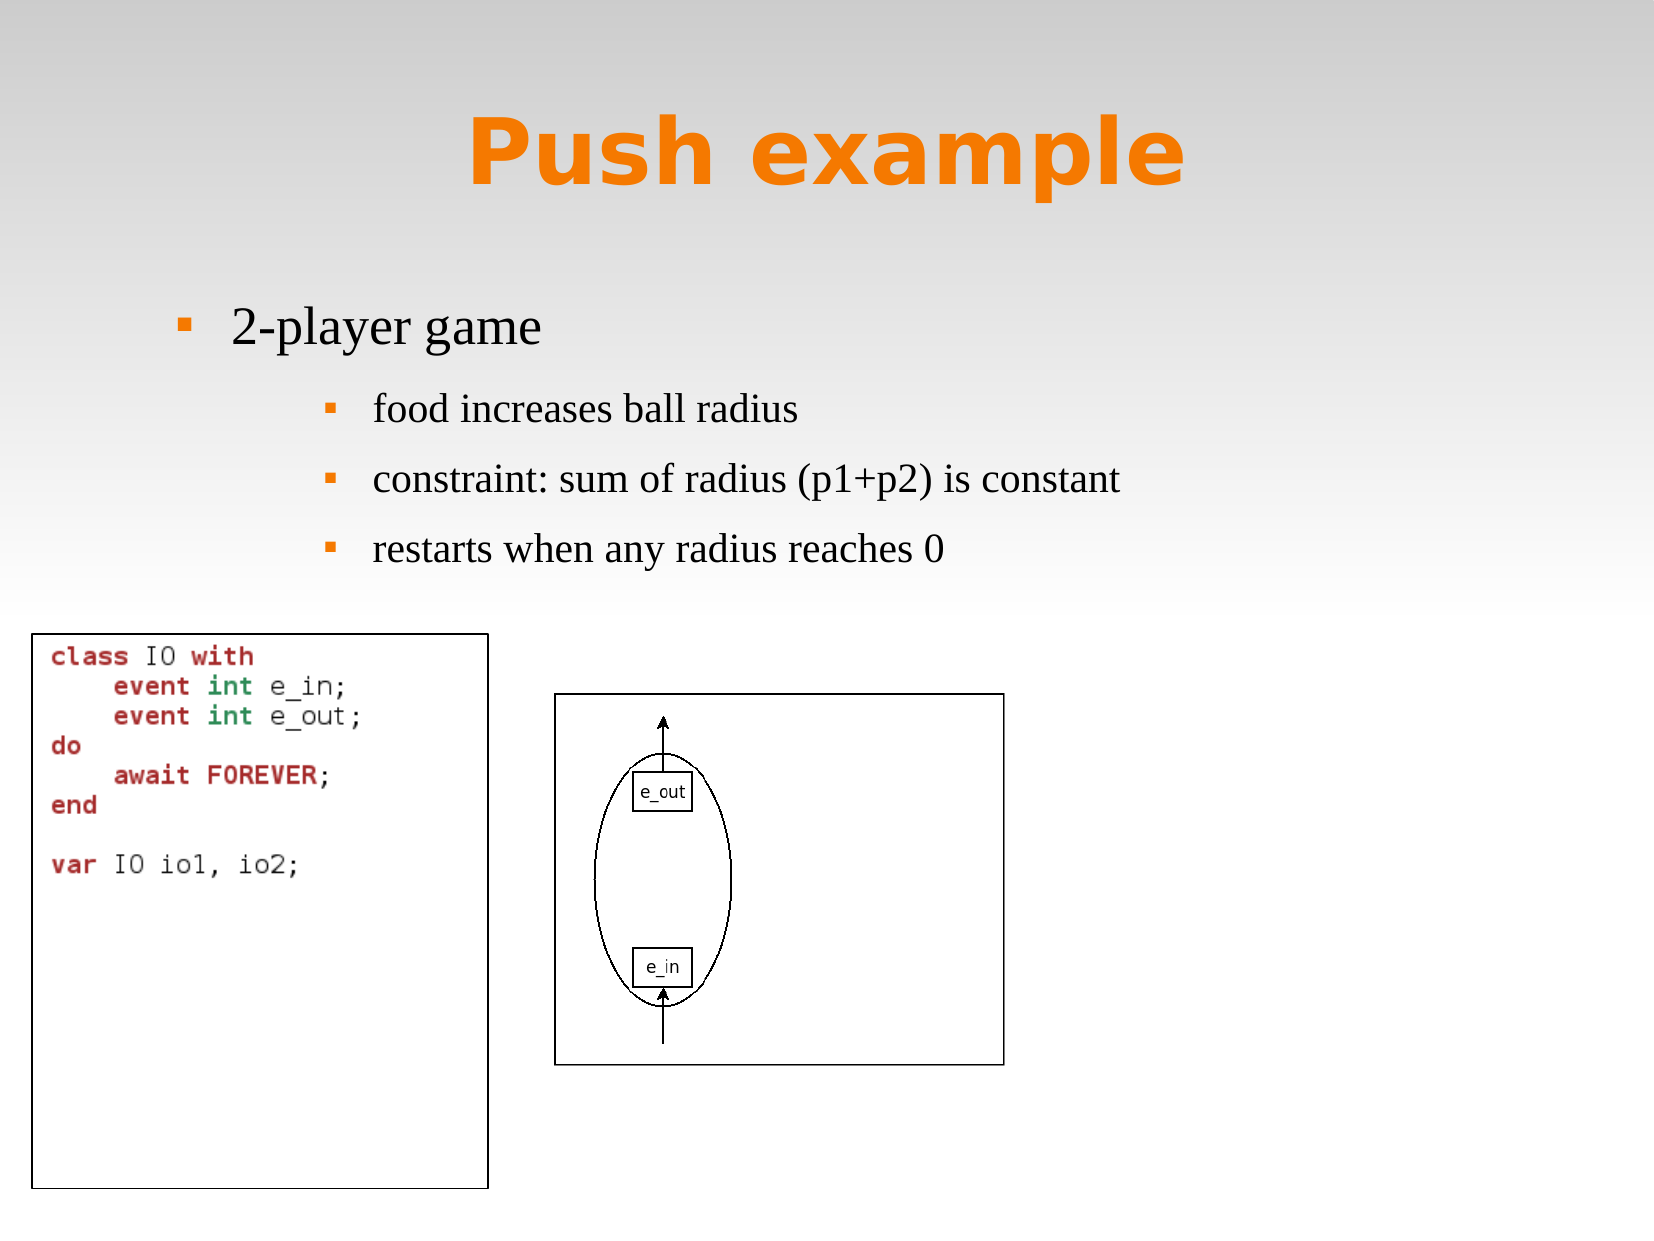

# Push example
2-player game
food increases ball radius
constraint: sum of radius (p1+p2) is constant
restarts when any radius reaches 0